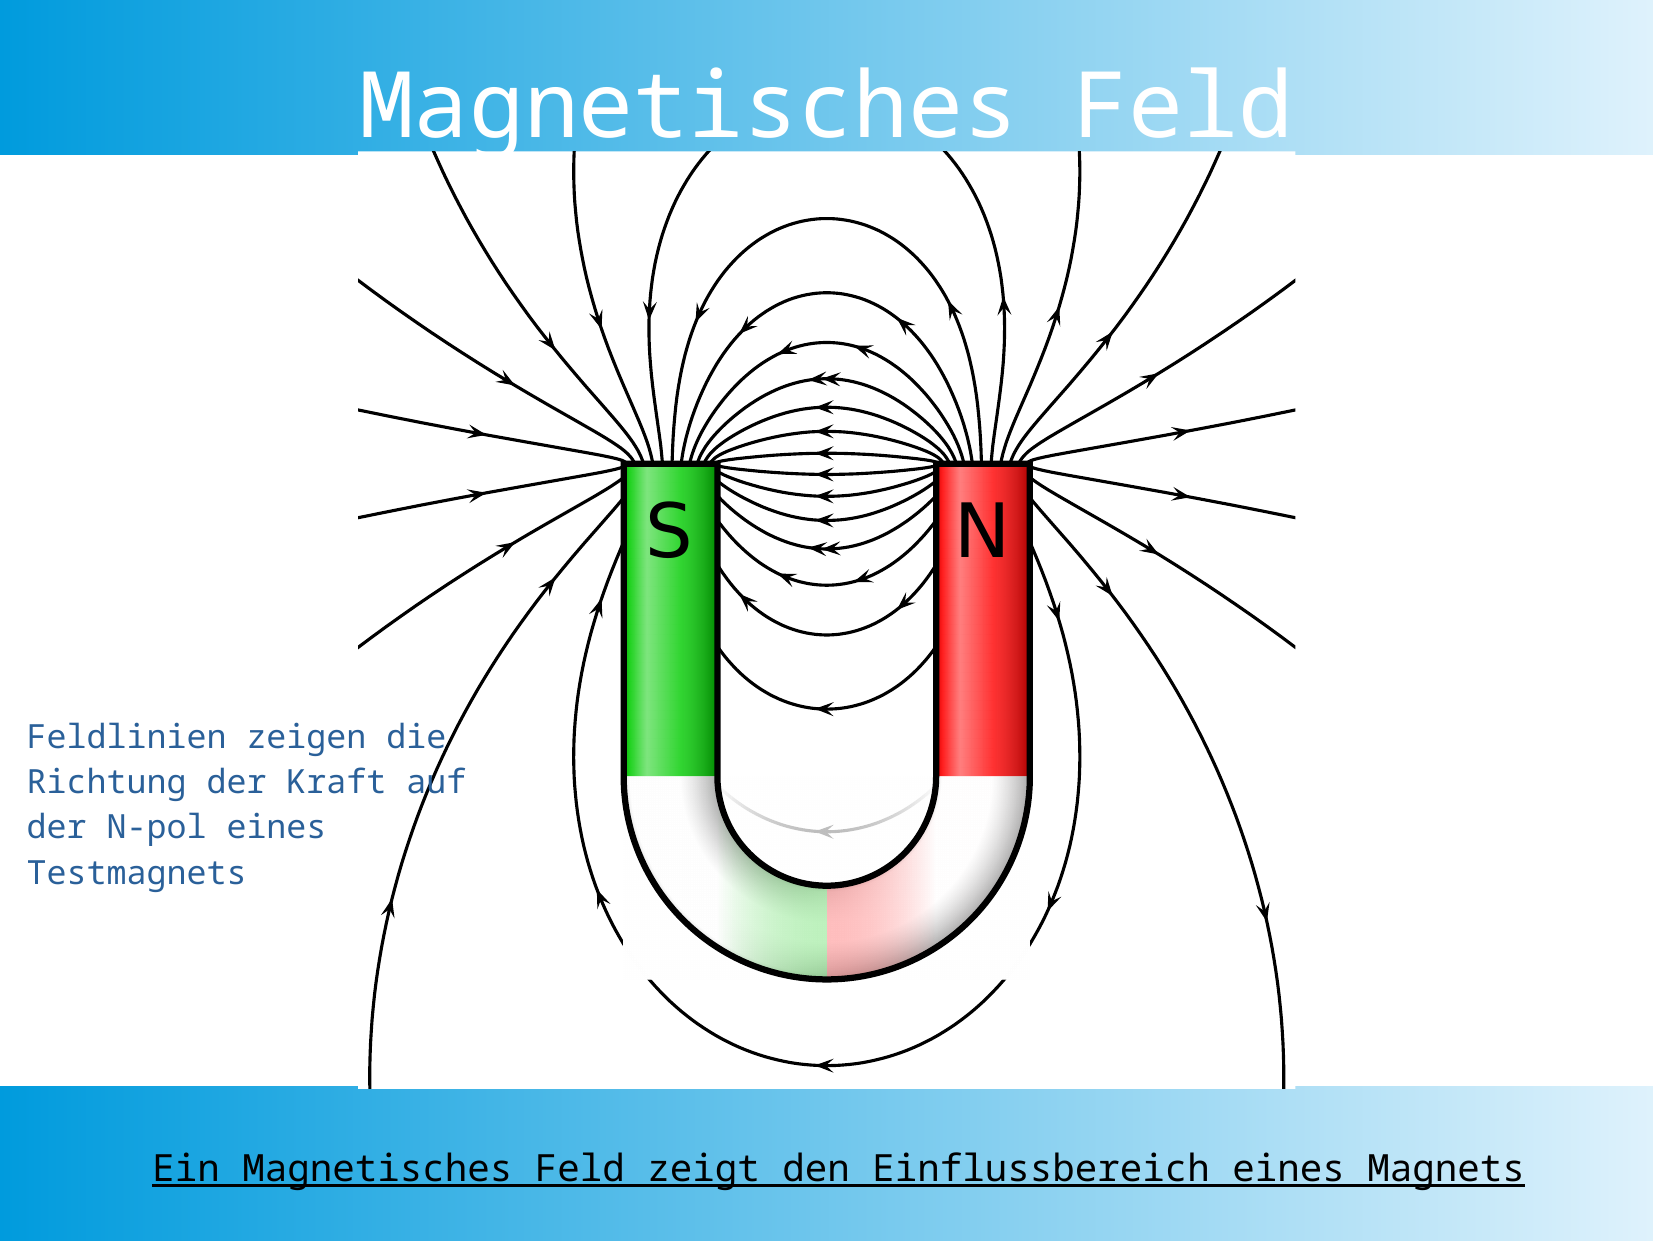

# Magnetisches Feld
Feldlinien zeigen die Richtung der Kraft auf der N-pol eines Testmagnets
Ein Magnetisches Feld zeigt den Einflussbereich eines Magnets